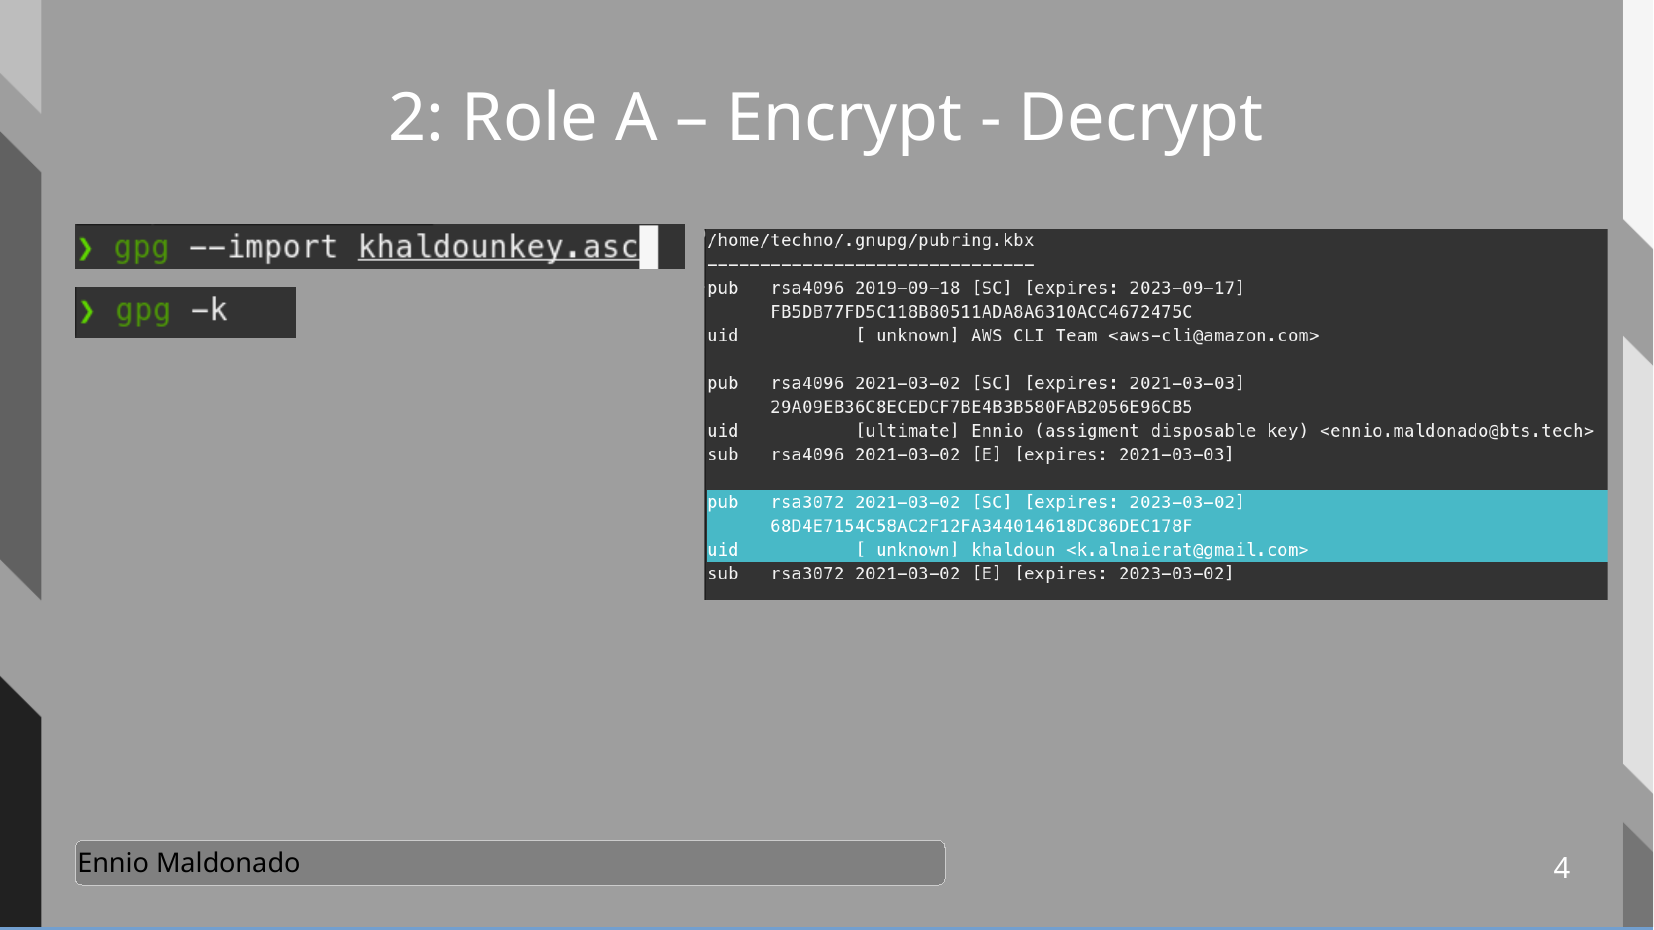

# 2: Role A – Encrypt - Decrypt
Ennio Maldonado
3 October 2020
Candy Clone
4